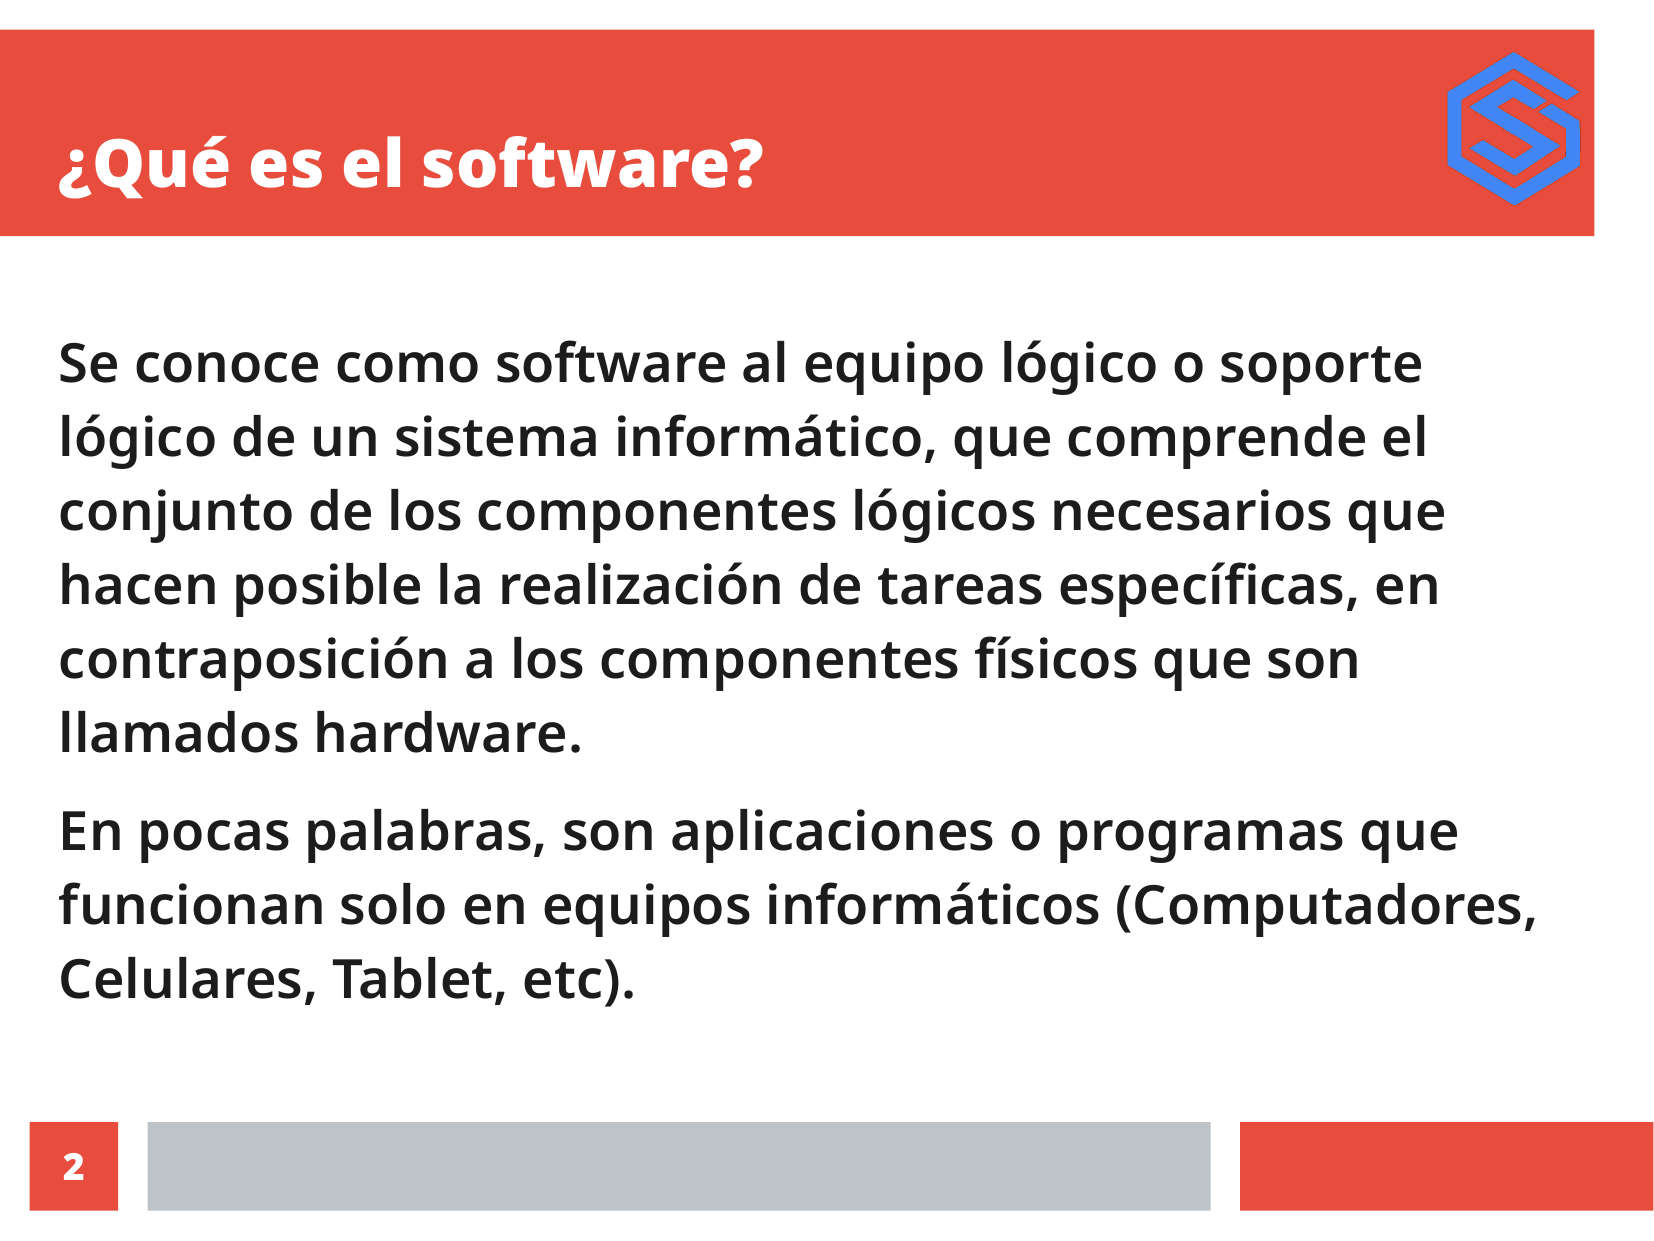

# ¿Qué es el software?
Se conoce como software al equipo lógico o soporte lógico de un sistema informático, que comprende el conjunto de los componentes lógicos necesarios que hacen posible la realización de tareas específicas, en contraposición a los componentes físicos que son llamados hardware.
En pocas palabras, son aplicaciones o programas que funcionan solo en equipos informáticos (Computadores, Celulares, Tablet, etc).
2